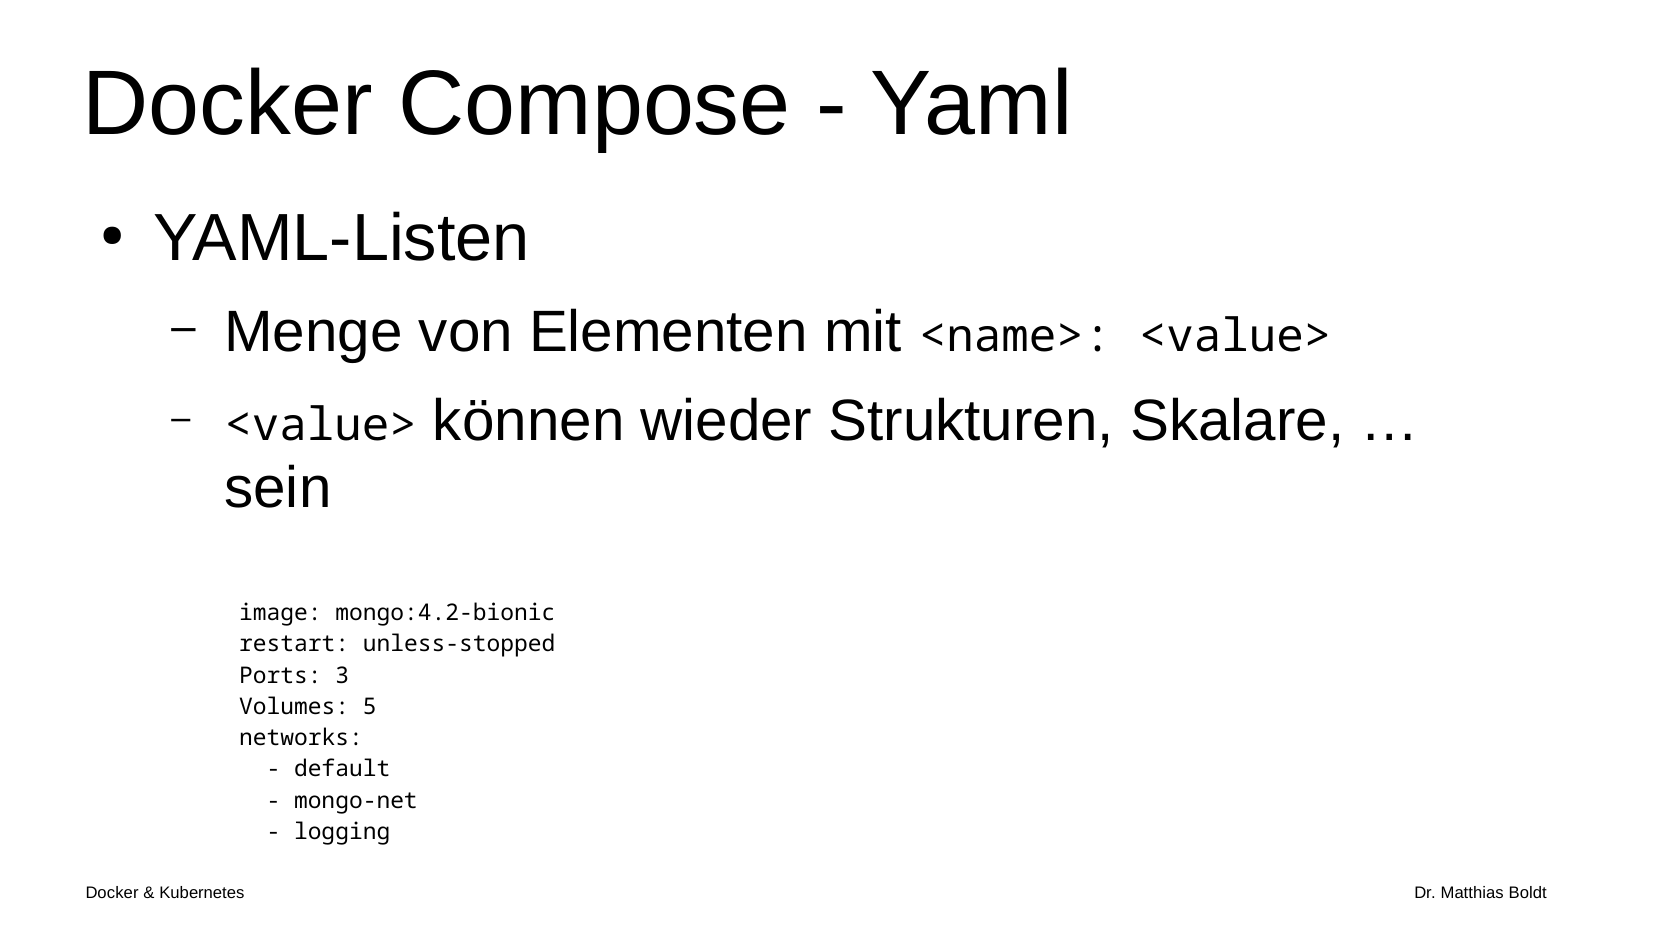

# Docker Compose - Yaml
YAML-Listen
Menge von Elementen mit <name>: <value>
<value> können wieder Strukturen, Skalare, … sein
 image: mongo:4.2-bionic
 restart: unless-stopped
 Ports: 3
 Volumes: 5
 networks:
 - default
 - mongo-net
 - logging
Docker & Kubernetes																Dr. Matthias Boldt